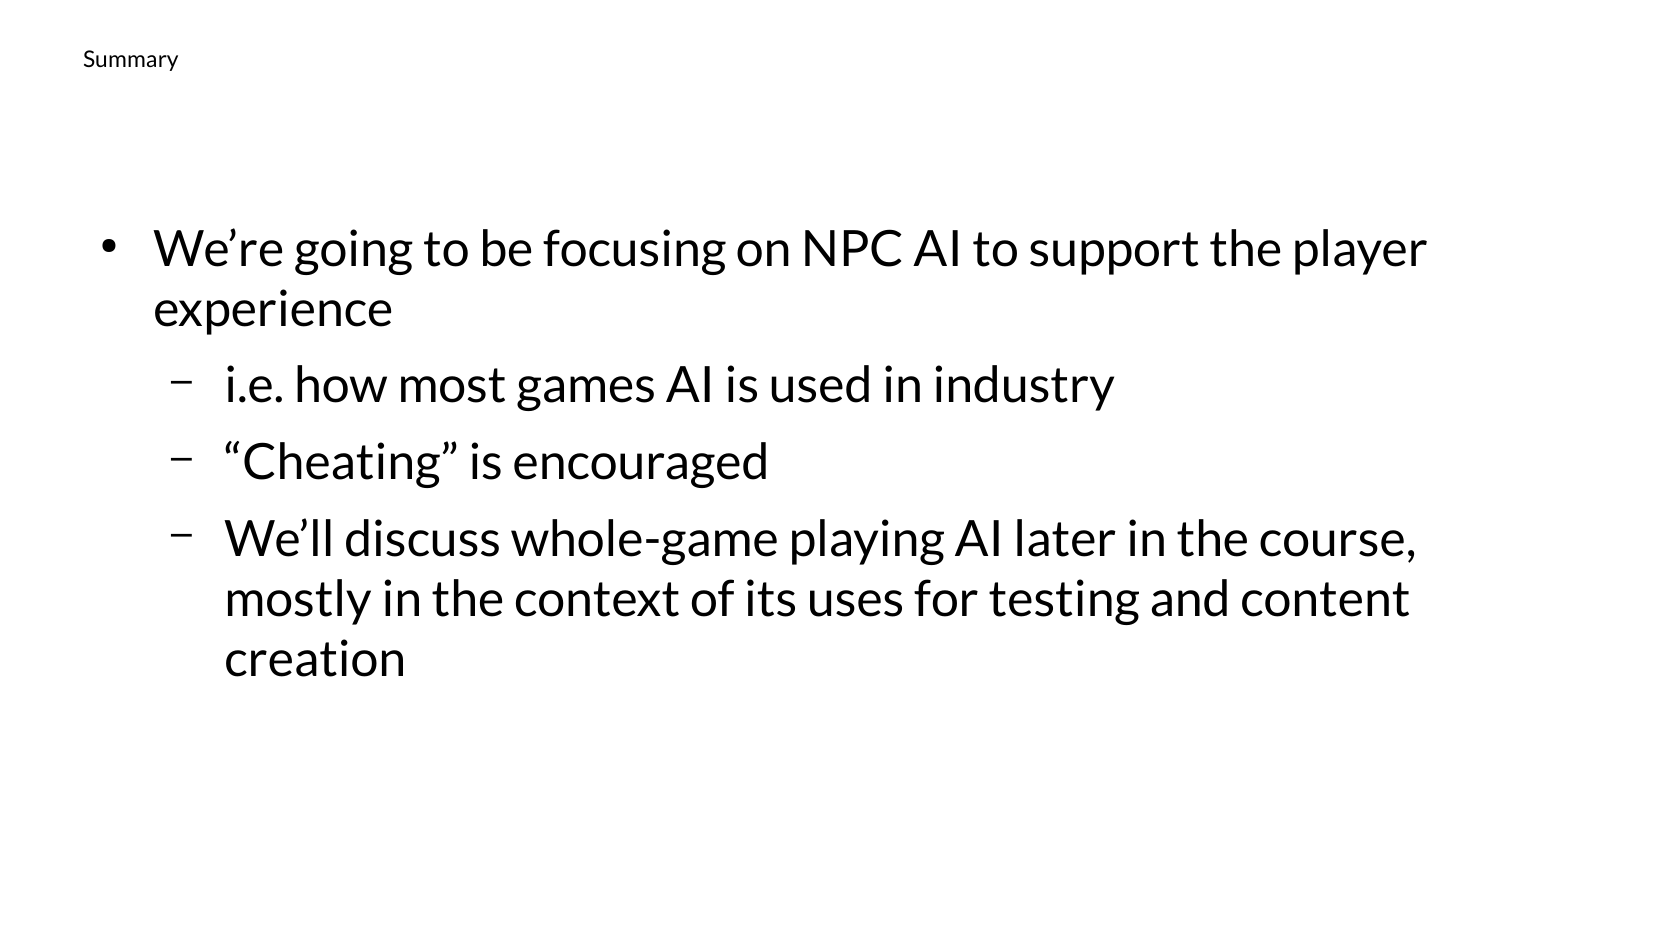

# Summary
We’re going to be focusing on NPC AI to support the player experience
i.e. how most games AI is used in industry
“Cheating” is encouraged
We’ll discuss whole-game playing AI later in the course, mostly in the context of its uses for testing and content creation